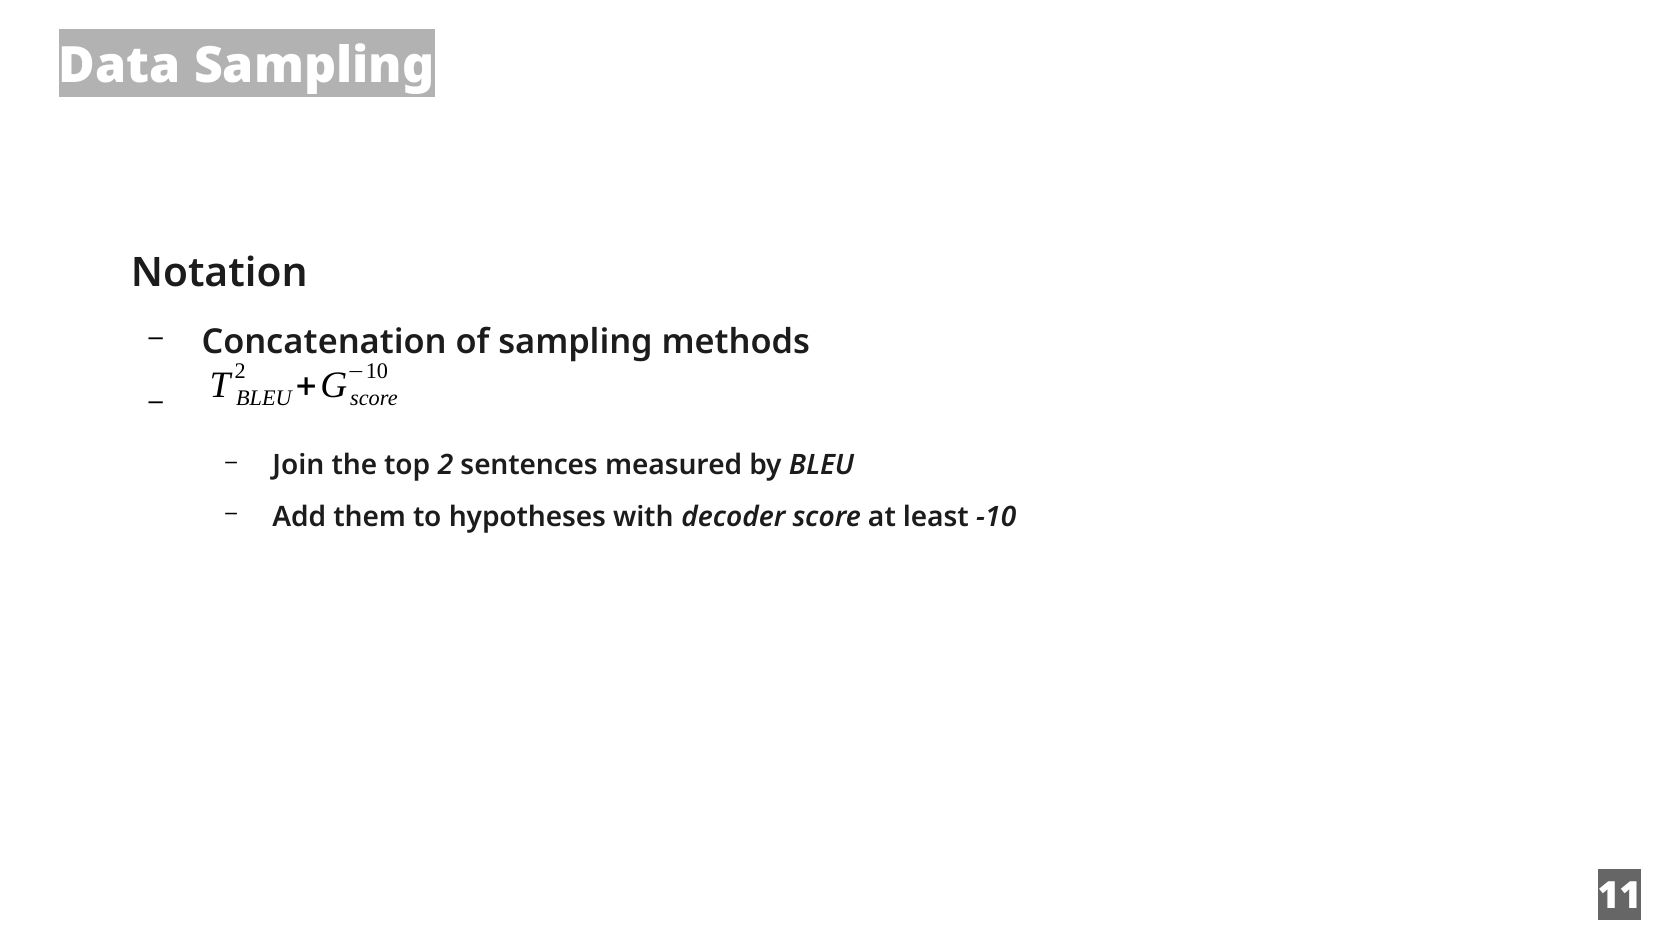

# Data Sampling
Notation
Concatenation of sampling methods
Join the top 2 sentences measured by BLEU
Add them to hypotheses with decoder score at least -10